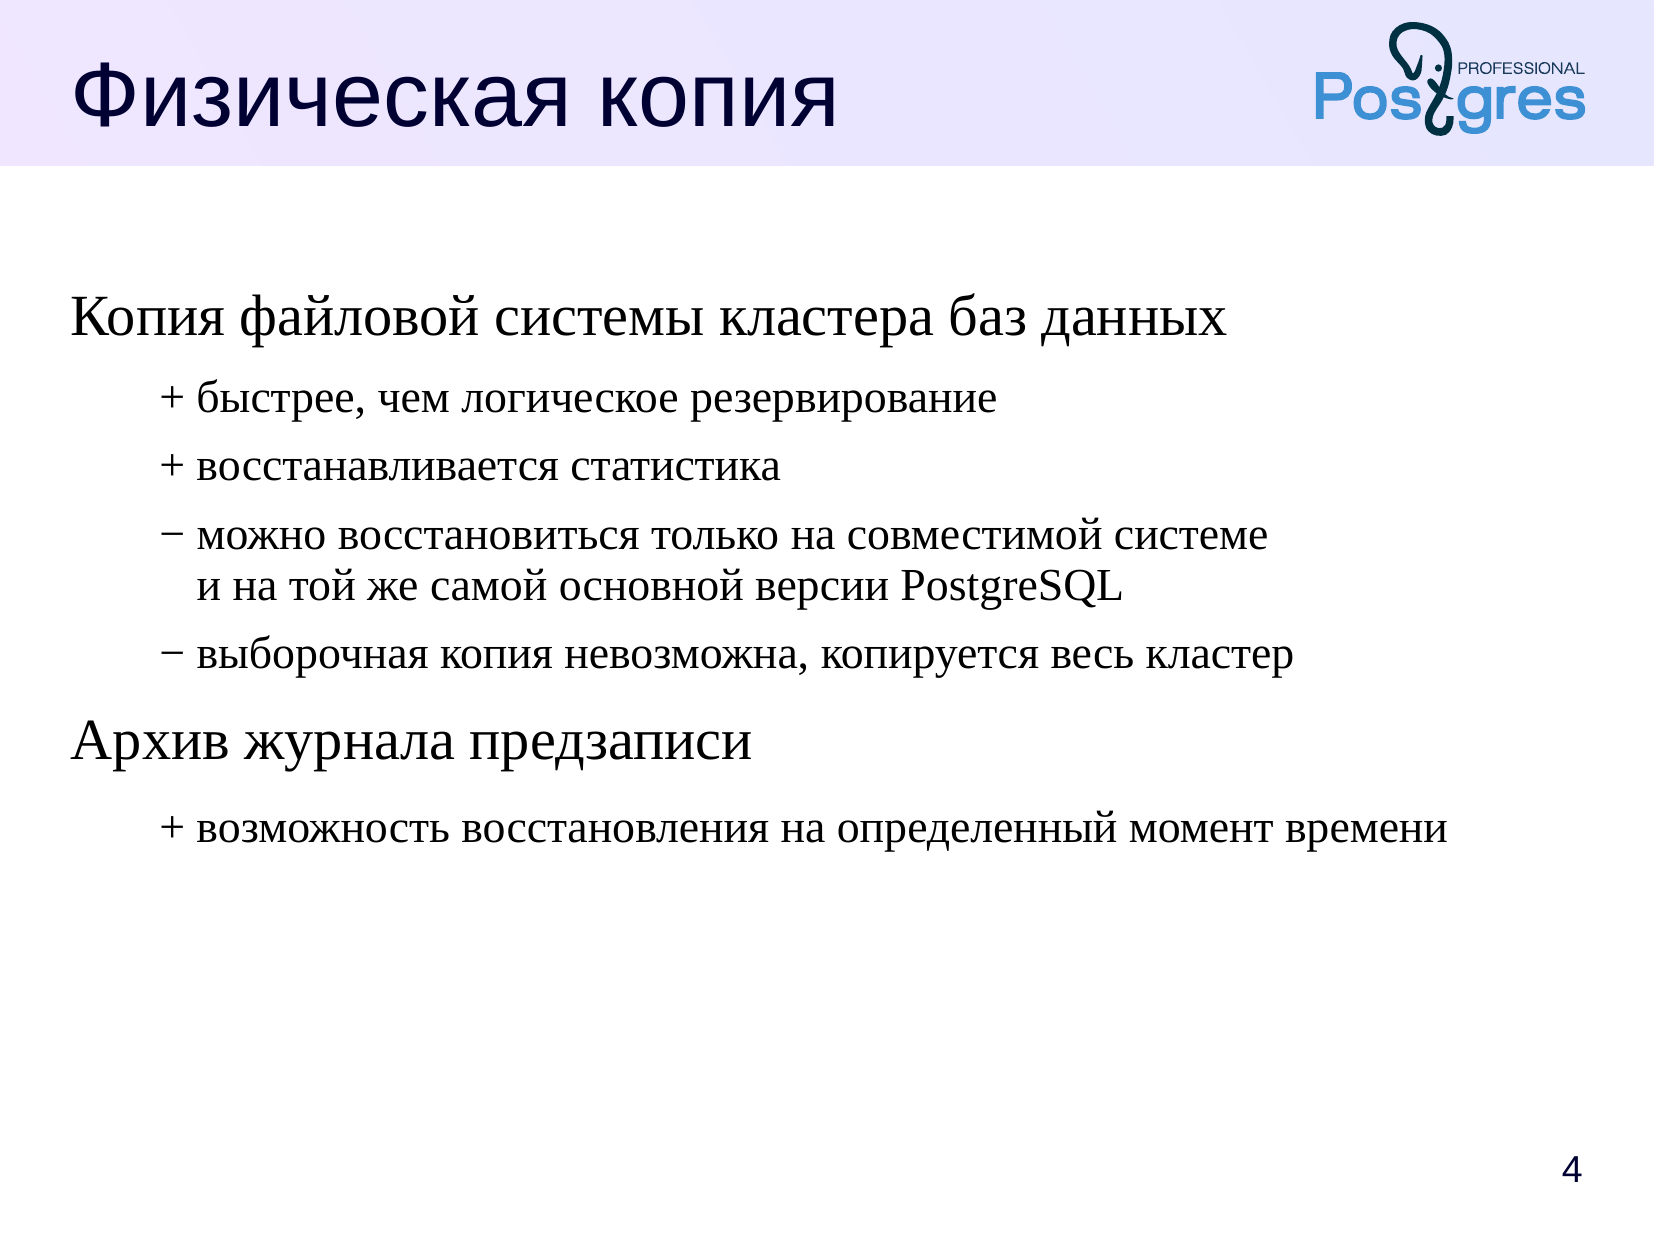

# Физическая копия
Копия файловой системы кластера баз данных
+ быстрее, чем логическое резервирование
+ восстанавливается статистика
− можно восстановиться только на совместимой системе
− и на той же самой основной версии PostgreSQL
− выборочная копия невозможна, копируется весь кластер
Архив журнала предзаписи
+ возможность восстановления на определенный момент времени